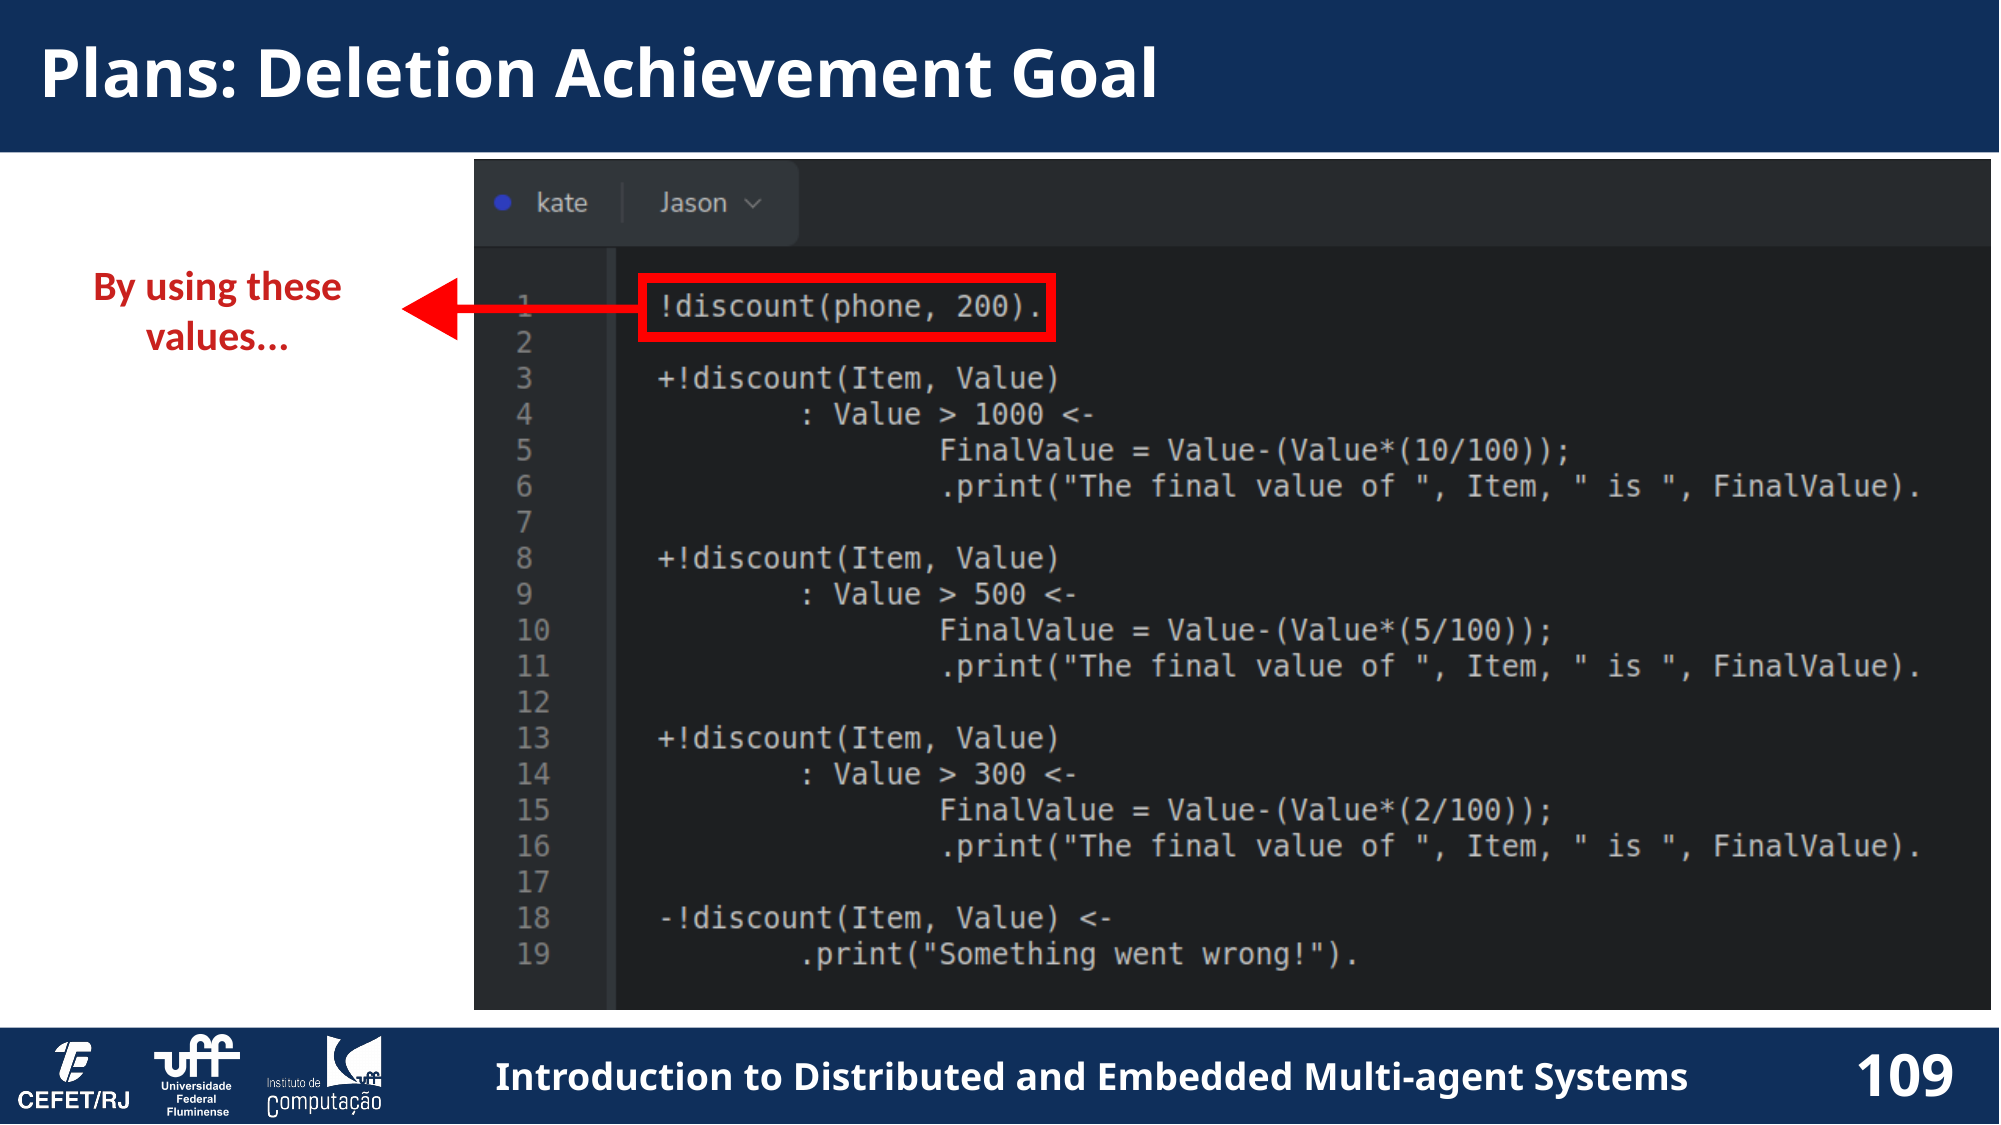

Plans: Deletion Achievement Goal
By using these values...